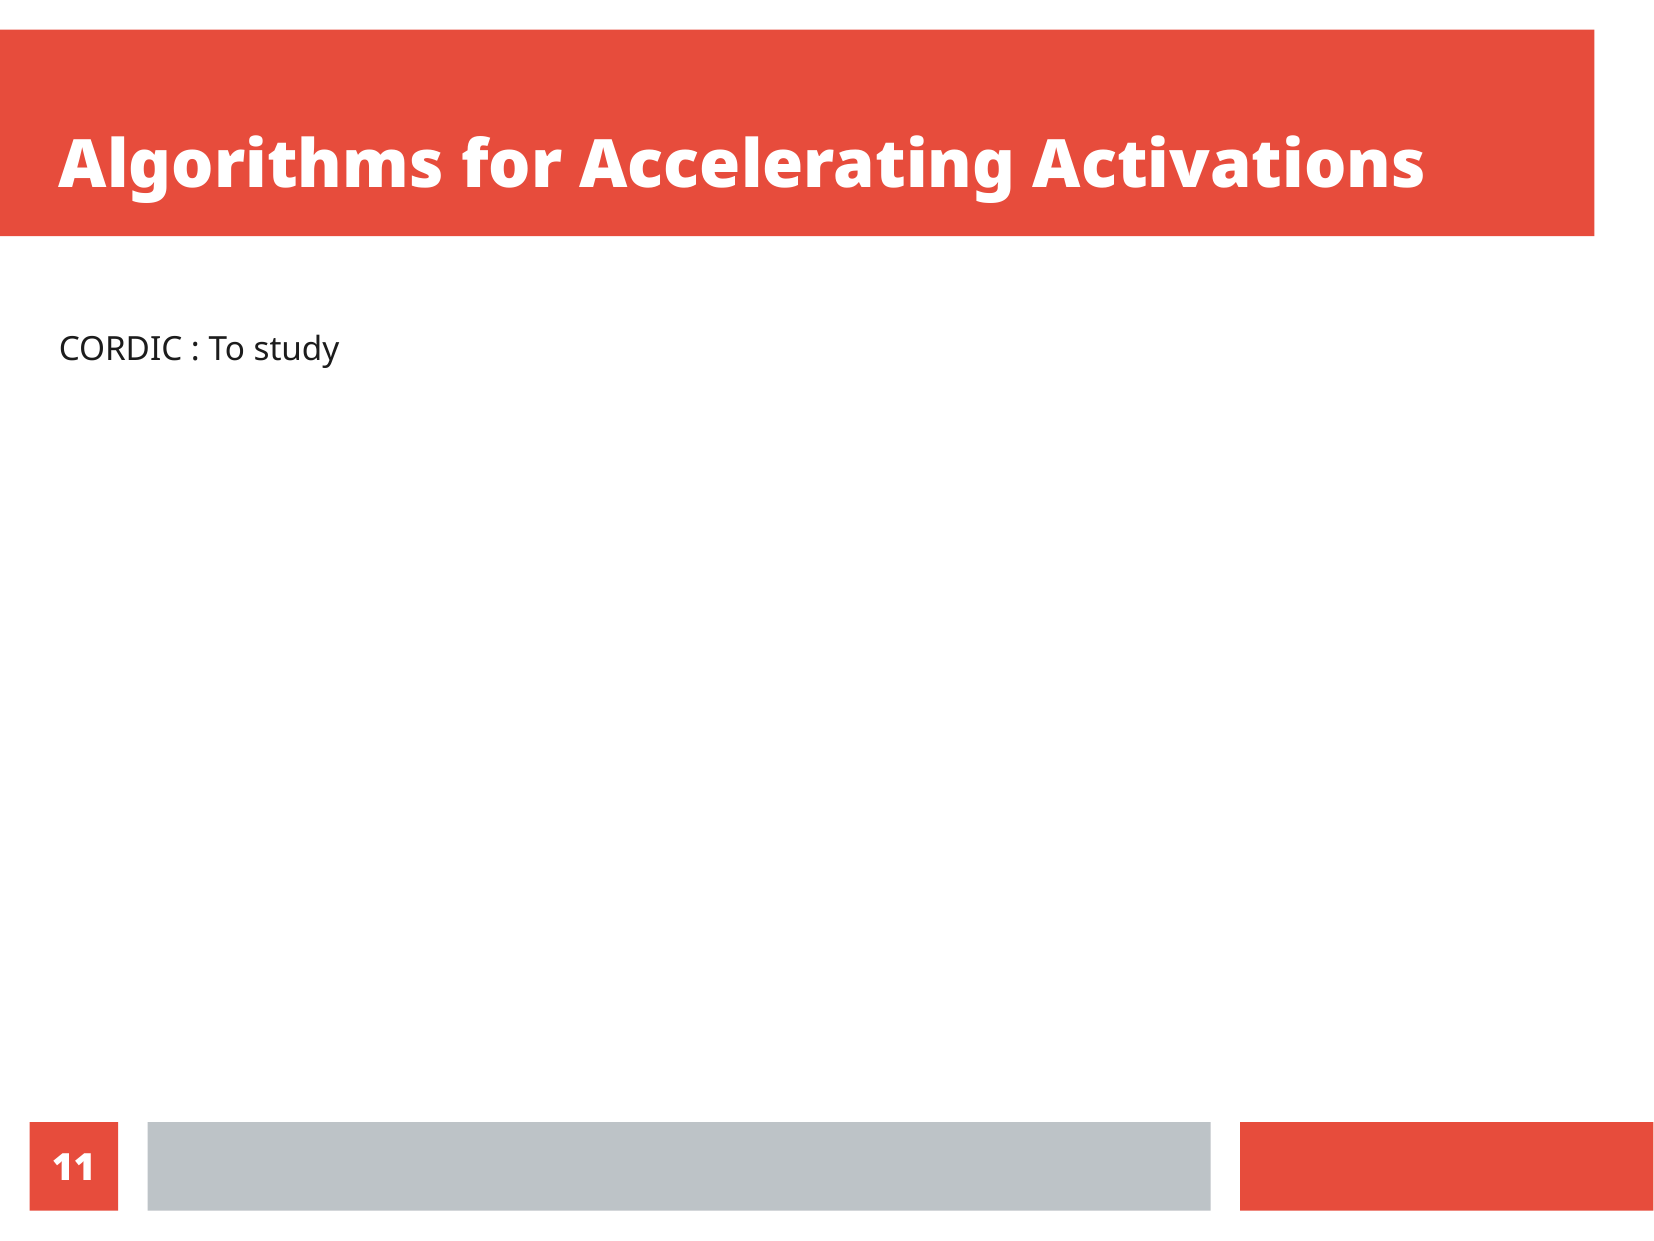

# Algorithms for Accelerating Activations
CORDIC : To study
11